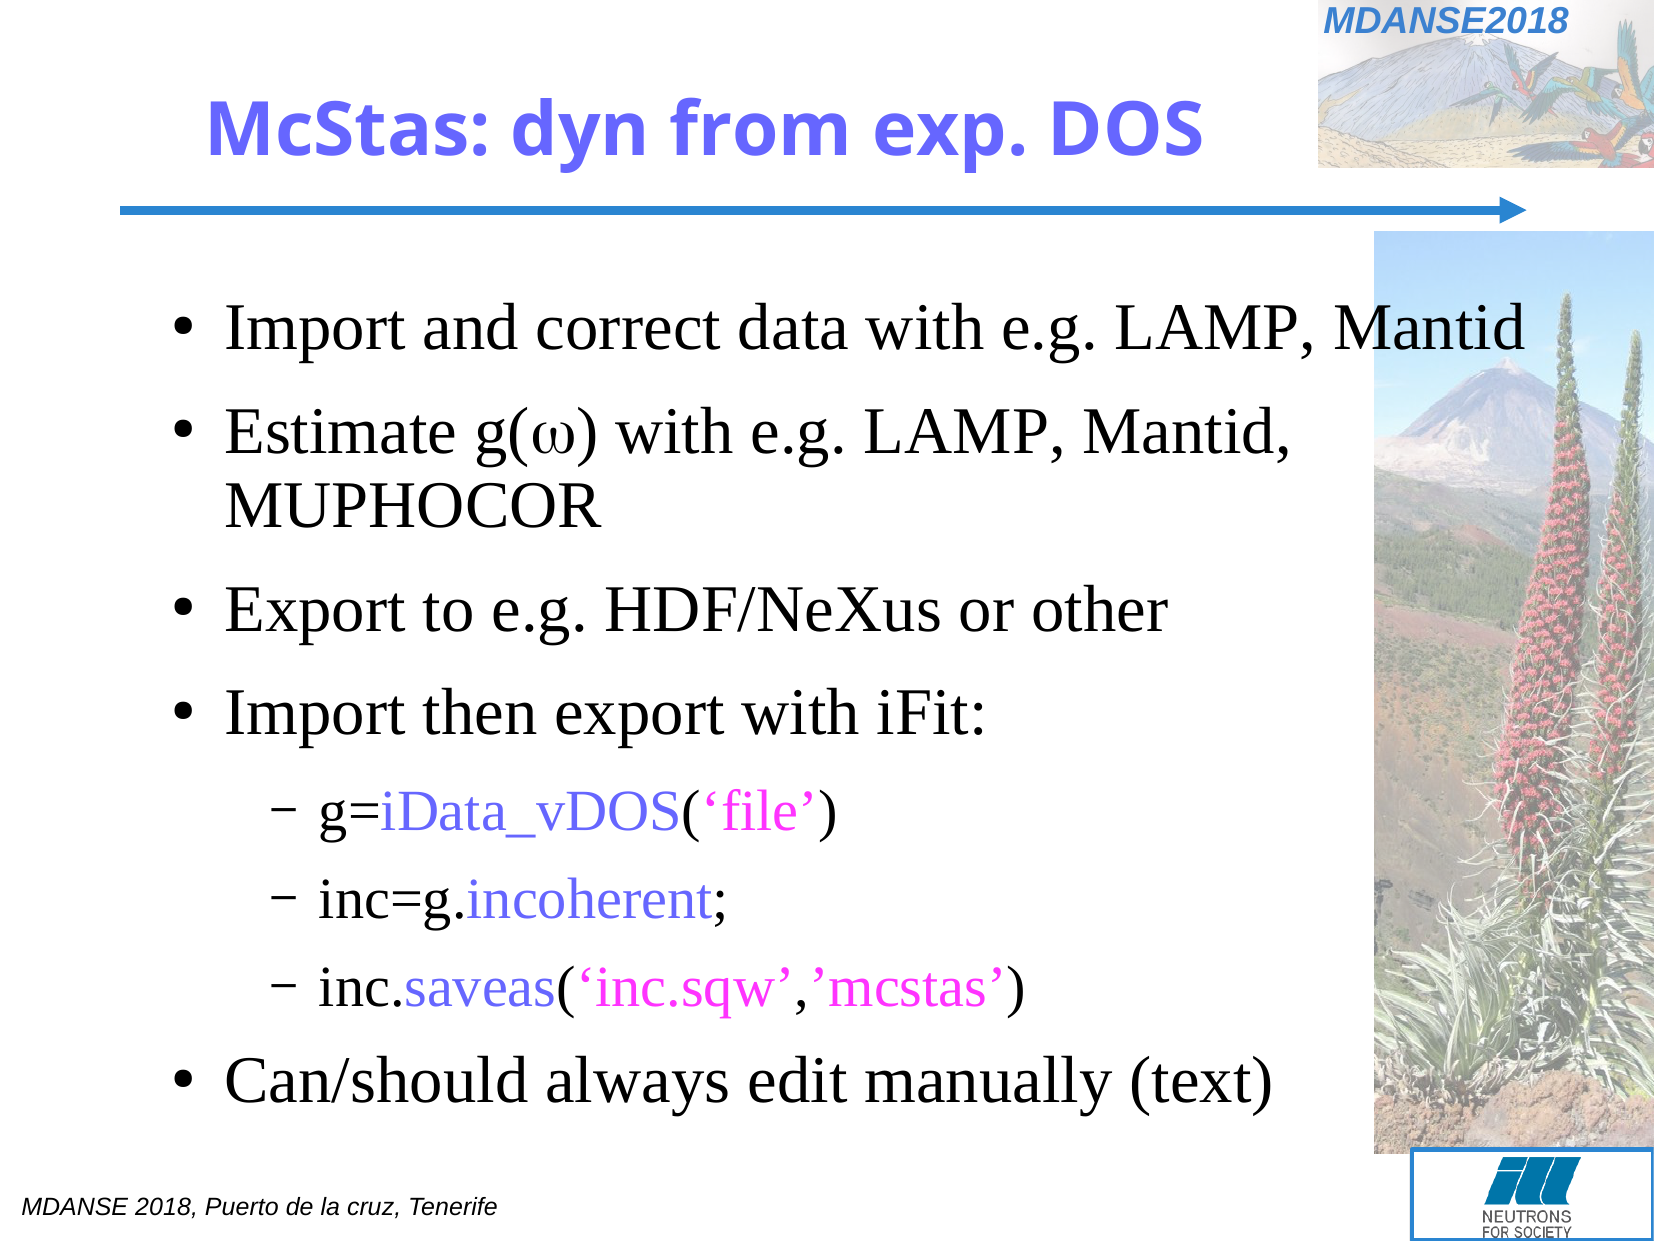

# McStas: dyn from exp. DOS
Import and correct data with e.g. LAMP, Mantid
Estimate g(w) with e.g. LAMP, Mantid, MUPHOCOR
Export to e.g. HDF/NeXus or other
Import then export with iFit:
g=iData_vDOS(‘file’)
inc=g.incoherent;
inc.saveas(‘inc.sqw’,’mcstas’)
Can/should always edit manually (text)